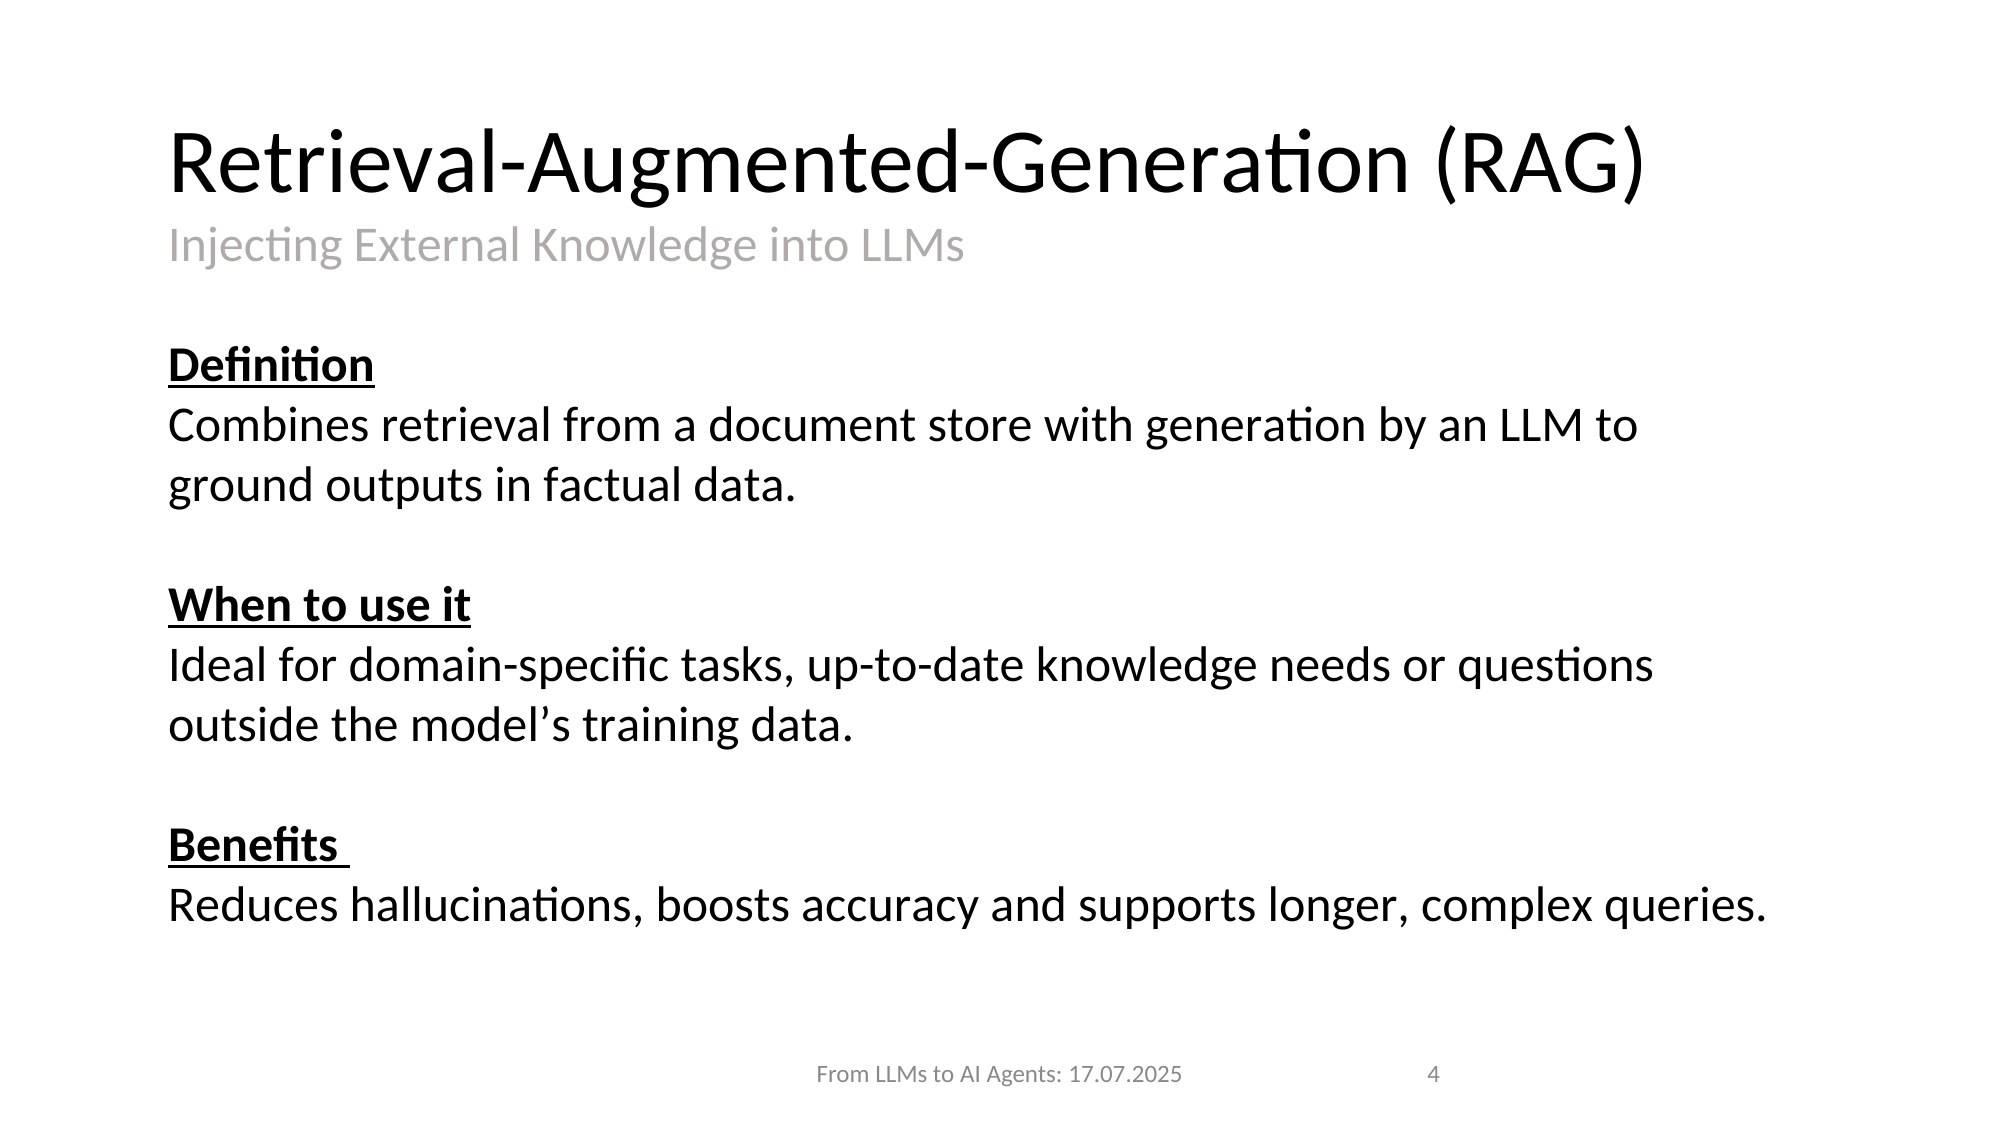

Retrieval-Augmented-Generation (RAG)
Injecting External Knowledge into LLMs
Definition
Combines retrieval from a document store with generation by an LLM to ground outputs in factual data.
When to use it
Ideal for domain-specific tasks, up-to-date knowledge needs or questions outside the model’s training data.
Benefits
Reduces hallucinations, boosts accuracy and supports longer, complex queries.
From LLMs to AI Agents: 17.07.2025